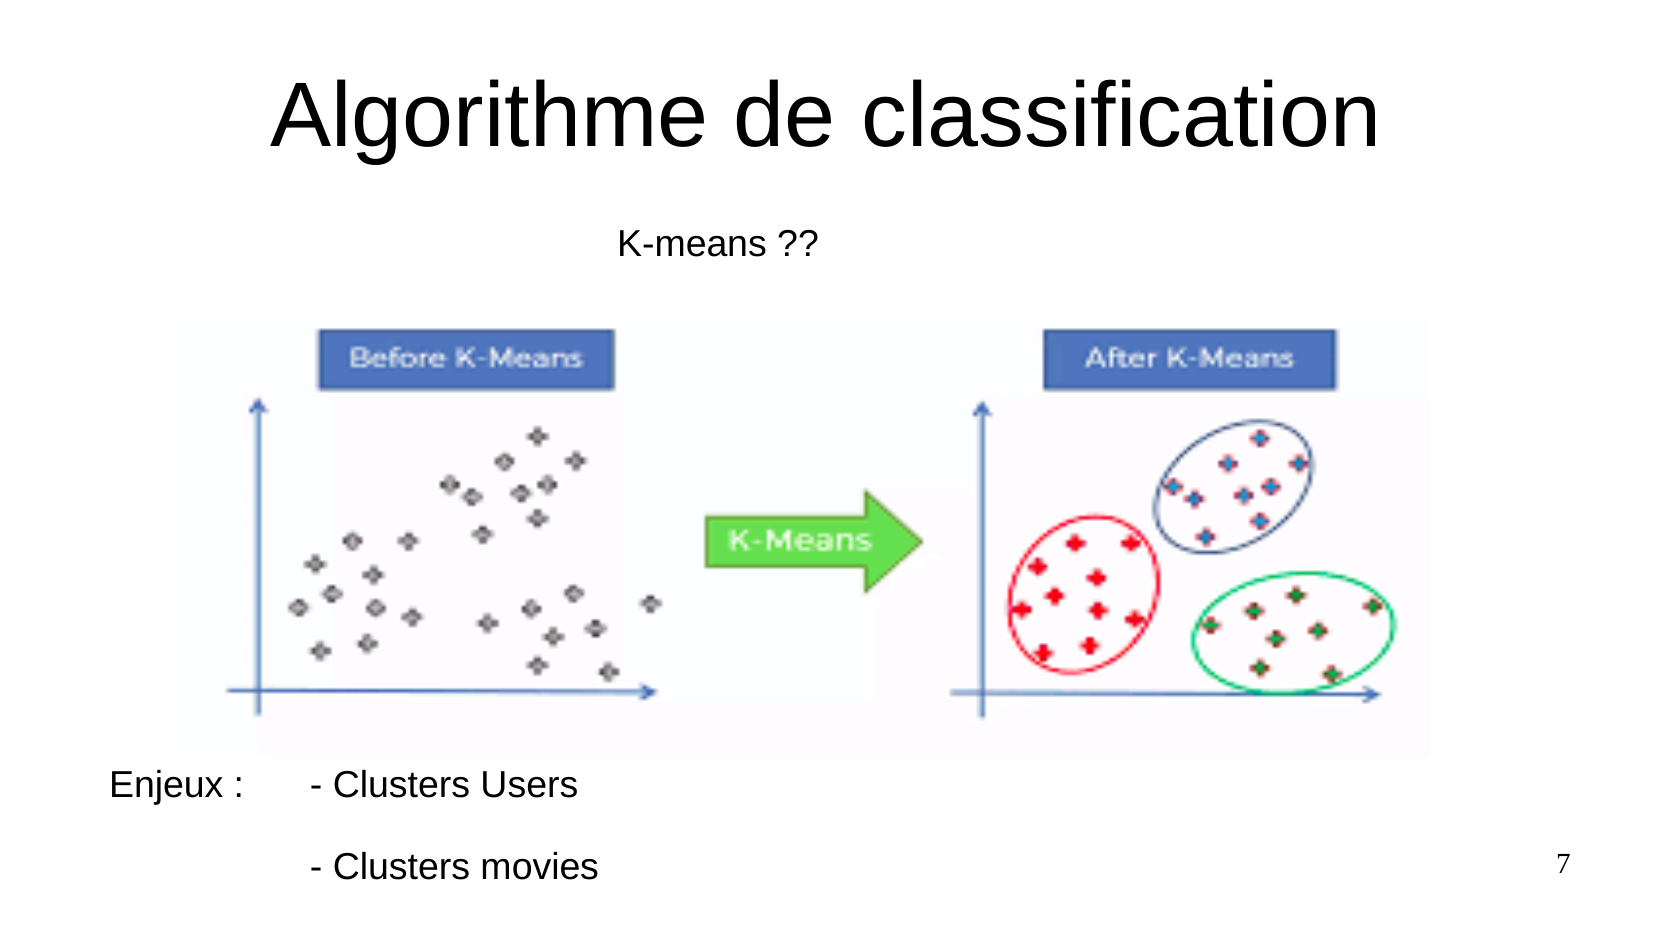

# Algorithme de classification
K-means ??
Enjeux :
- Clusters Users
- Clusters movies
7